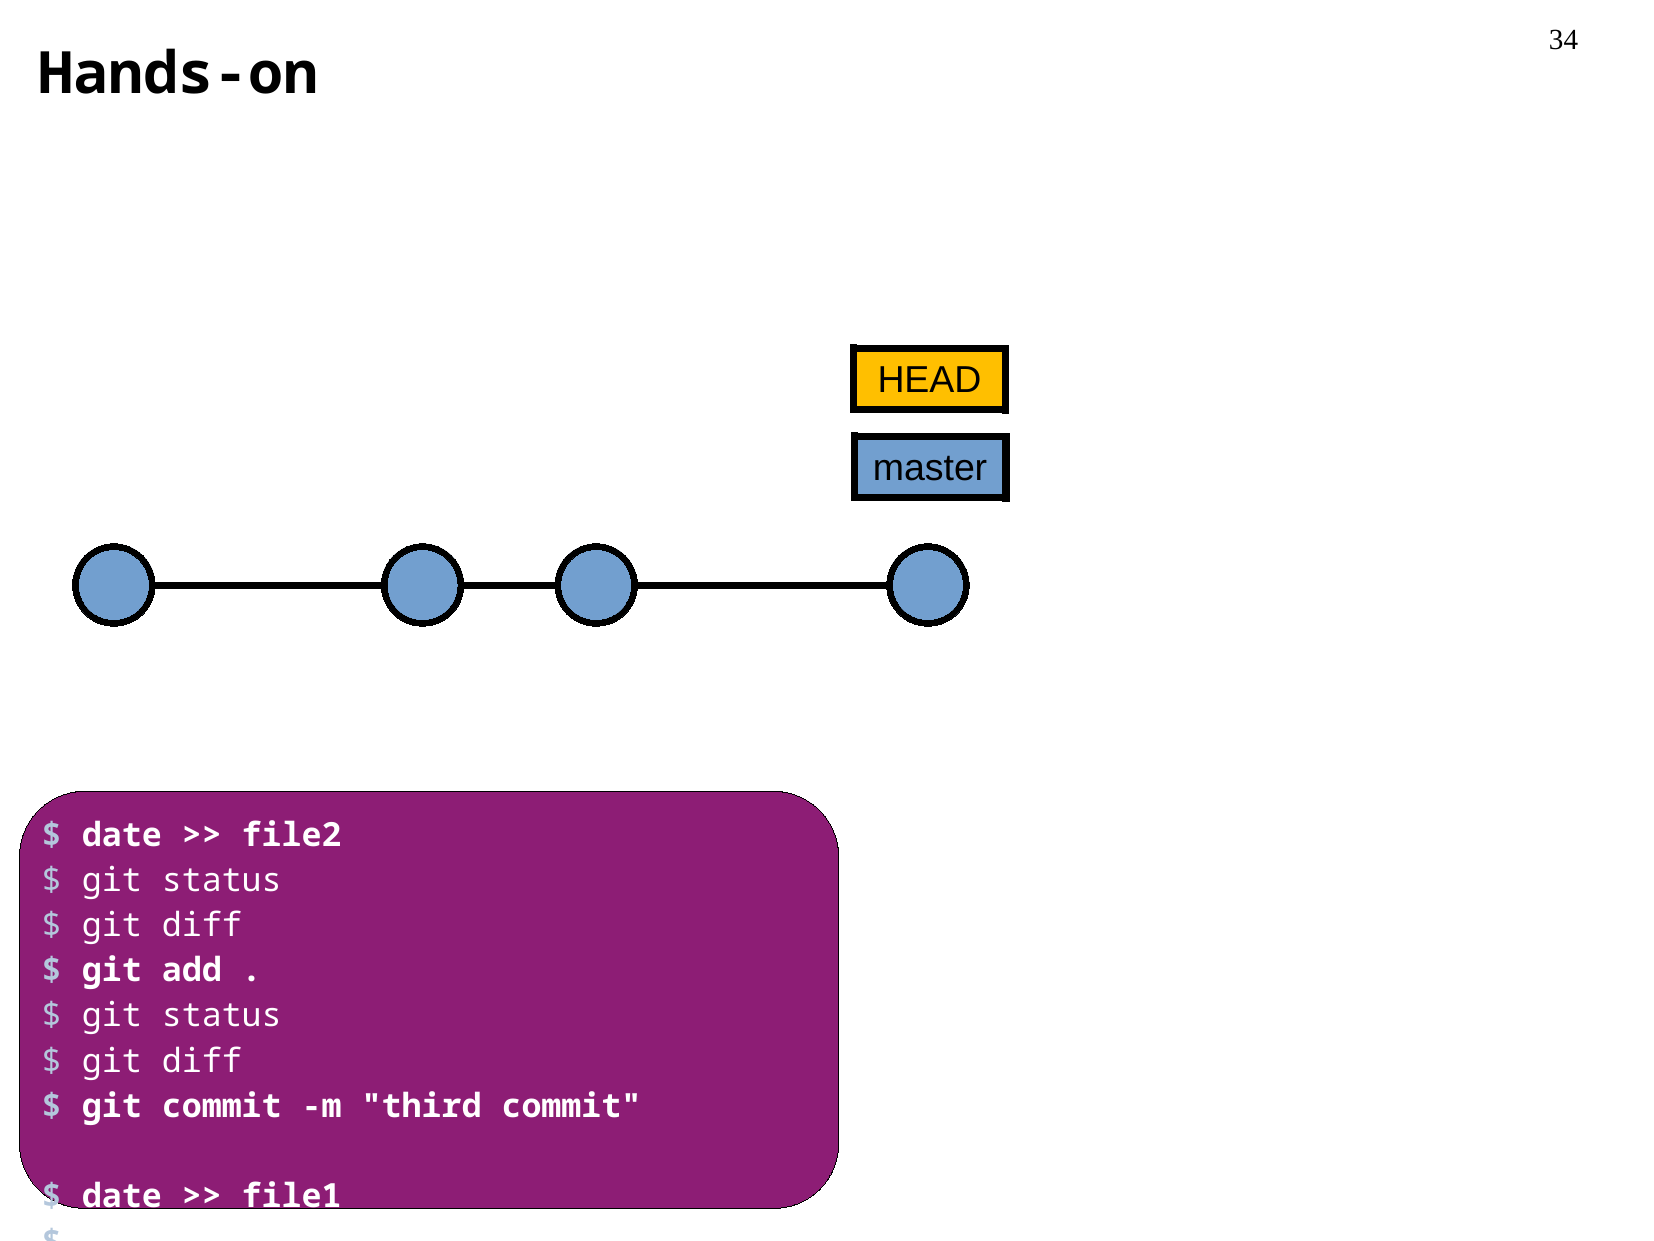

34
Hands-on
HEAD
master
$ date >> file2
$ git status
$ git diff
$ git add .
$ git status
$ git diff
$ git commit -m "third commit"
$ date >> file1
$ git commit -am "4th commit"